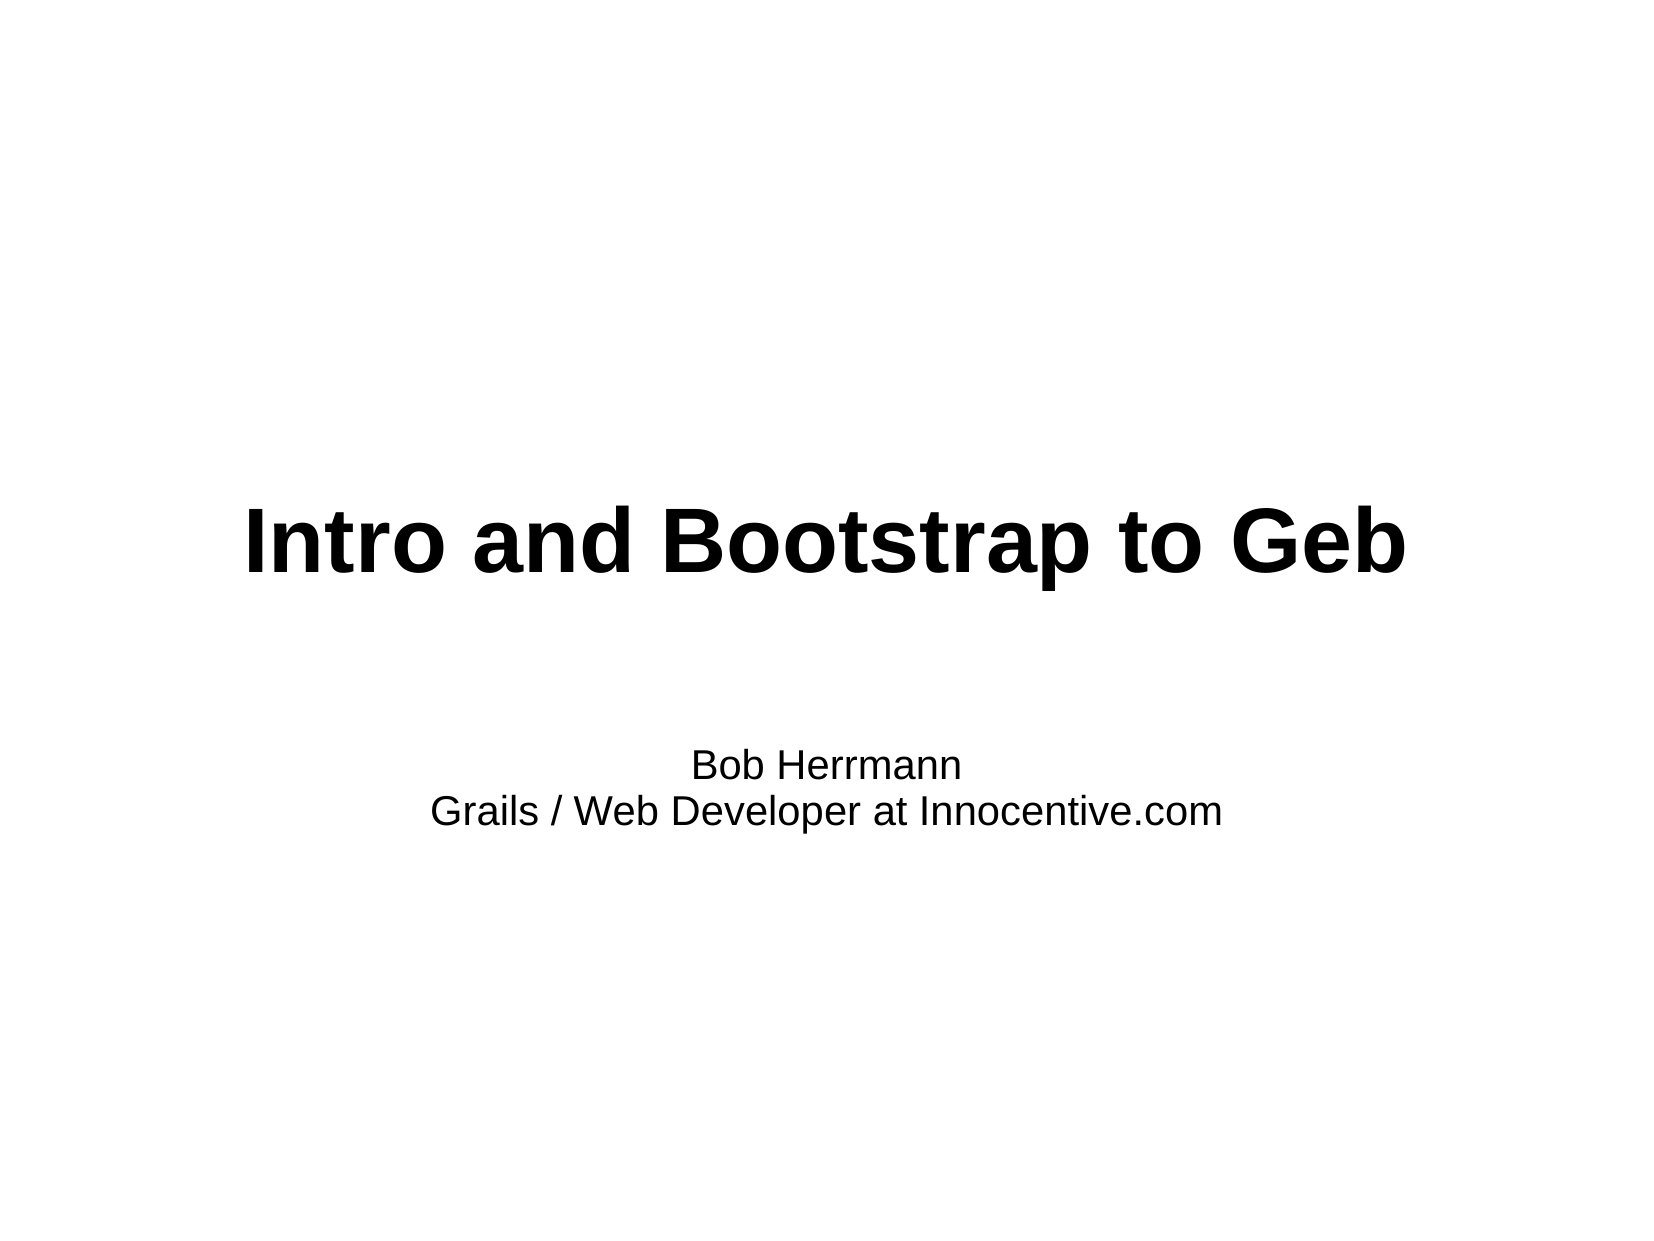

#
Intro and Bootstrap to Geb
Bob Herrmann
Grails / Web Developer at Innocentive.com